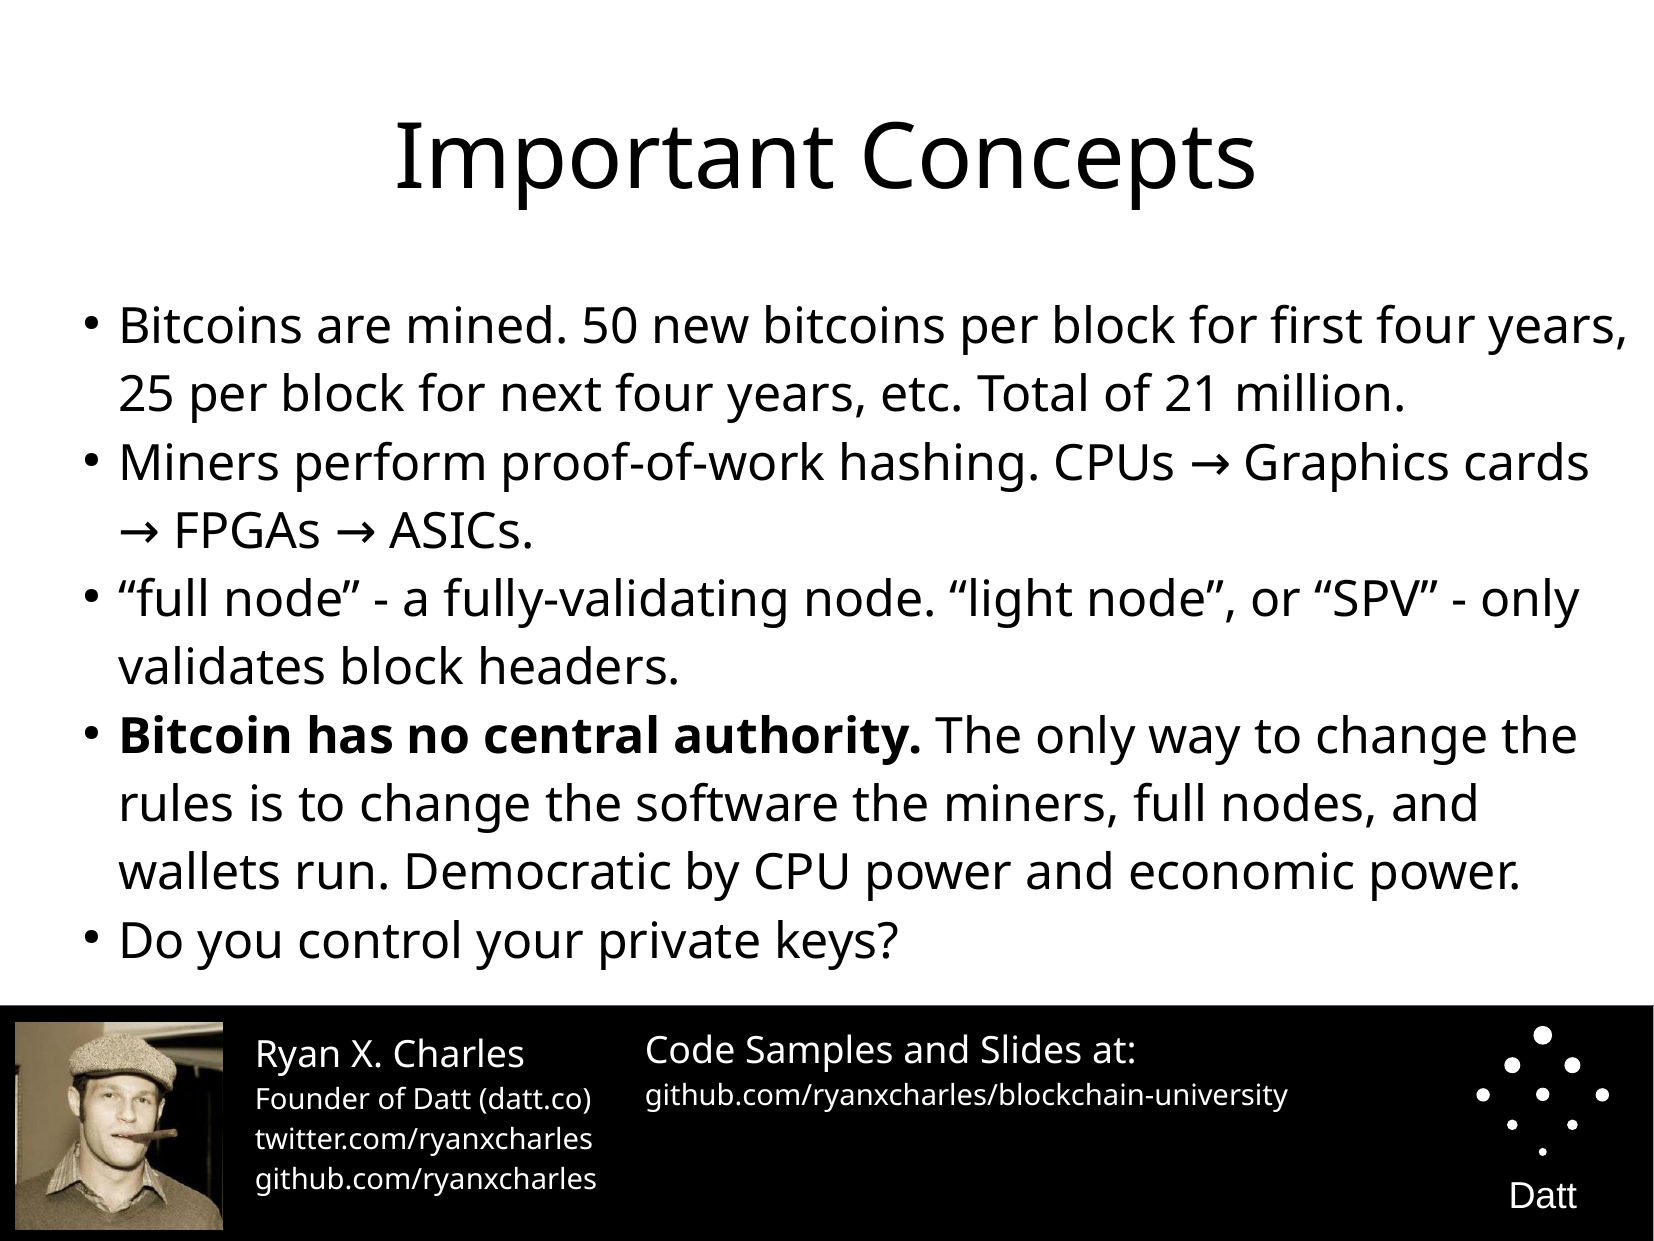

# Important Concepts
Bitcoins are mined. 50 new bitcoins per block for first four years, 25 per block for next four years, etc. Total of 21 million.
Miners perform proof-of-work hashing. CPUs → Graphics cards → FPGAs → ASICs.
“full node” - a fully-validating node. “light node”, or “SPV” - only validates block headers.
Bitcoin has no central authority. The only way to change the rules is to change the software the miners, full nodes, and wallets run. Democratic by CPU power and economic power.
Do you control your private keys?
Code Samples and Slides at:
github.com/ryanxcharles/blockchain-university
Ryan X. Charles
Founder of Datt (datt.co)
twitter.com/ryanxcharles
github.com/ryanxcharles
Datt